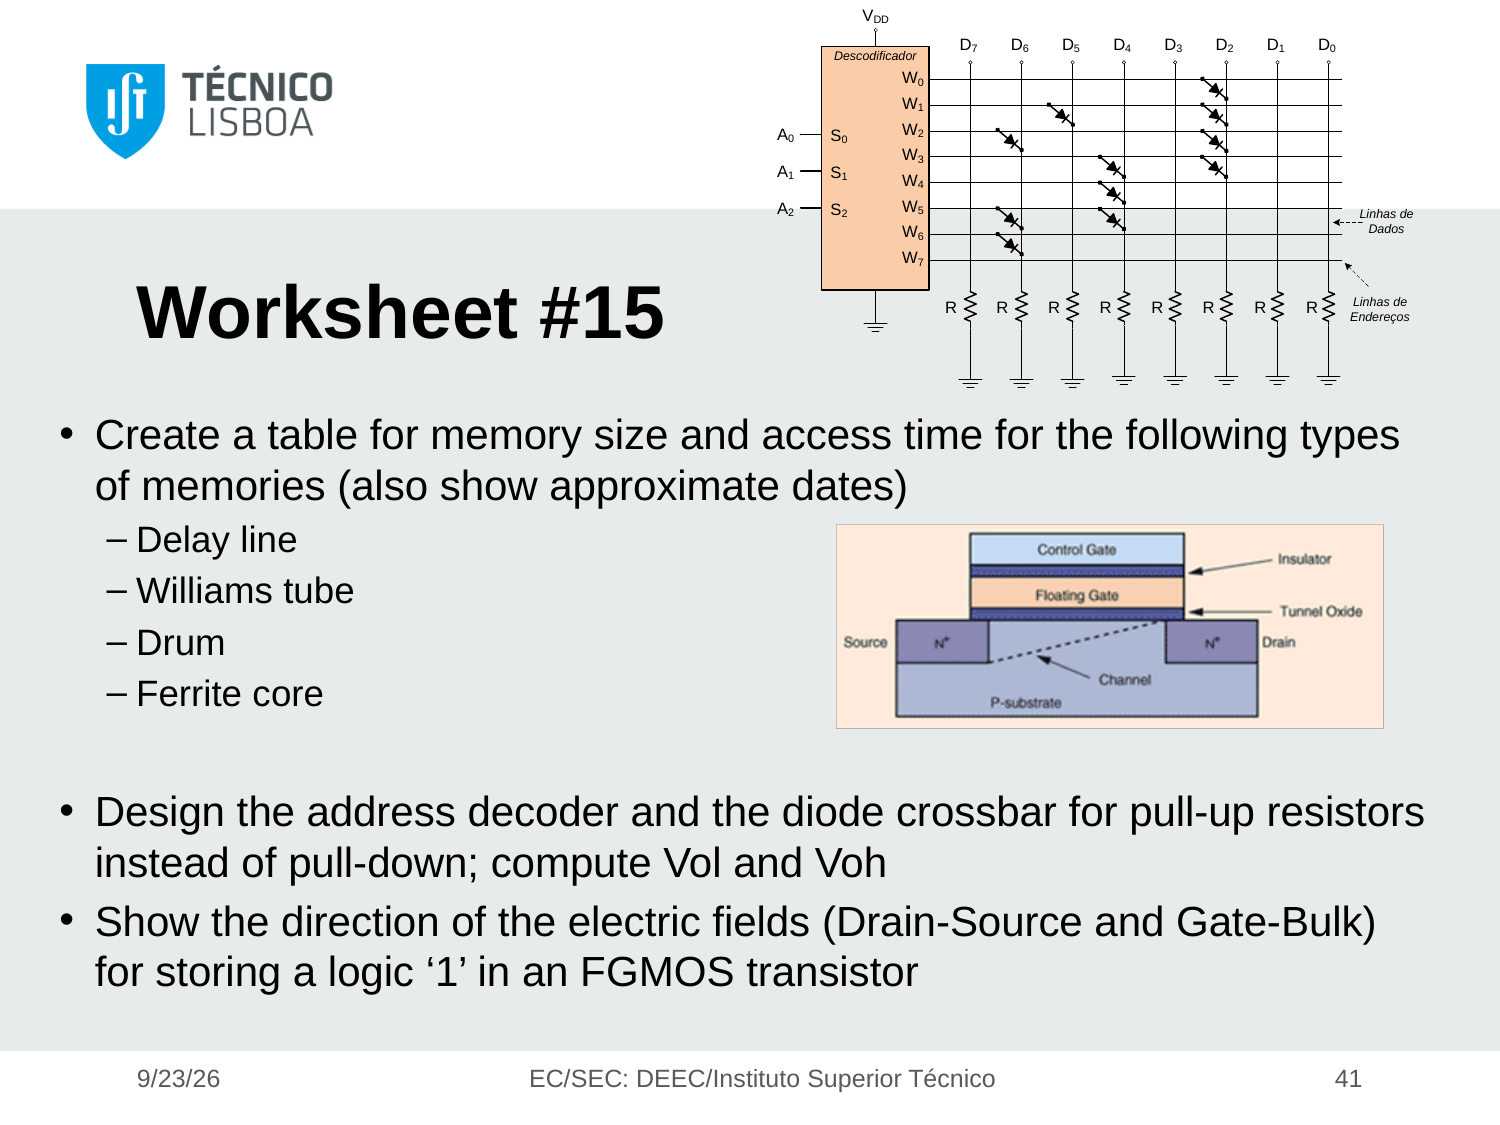

# Worksheet #15
Create a table for memory size and access time for the following types of memories (also show approximate dates)
Delay line
Williams tube
Drum
Ferrite core
Design the address decoder and the diode crossbar for pull-up resistors instead of pull-down; compute Vol and Voh
Show the direction of the electric fields (Drain-Source and Gate-Bulk) for storing a logic ‘1’ in an FGMOS transistor
EC/SEC: DEEC/Instituto Superior Técnico